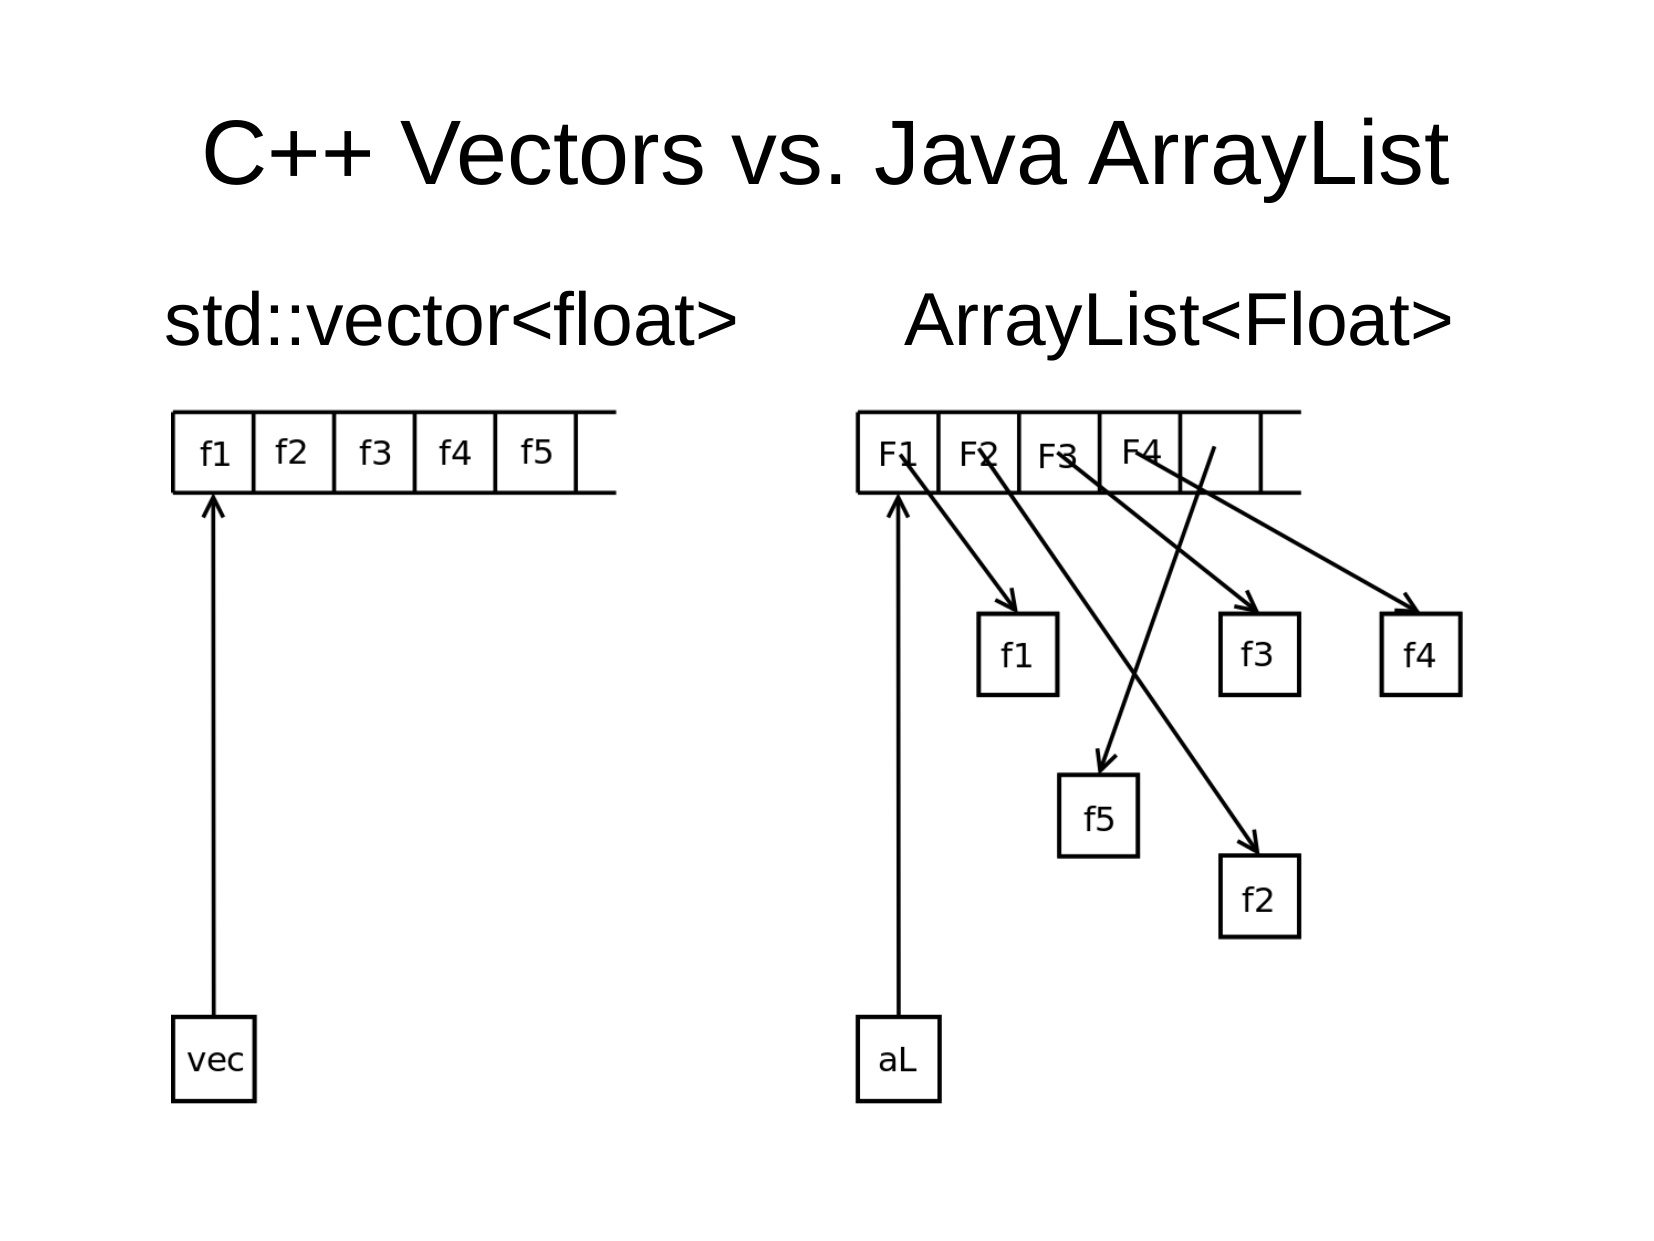

# C++ Vectors vs. Java ArrayList
std::vector<float>
ArrayList<Float>